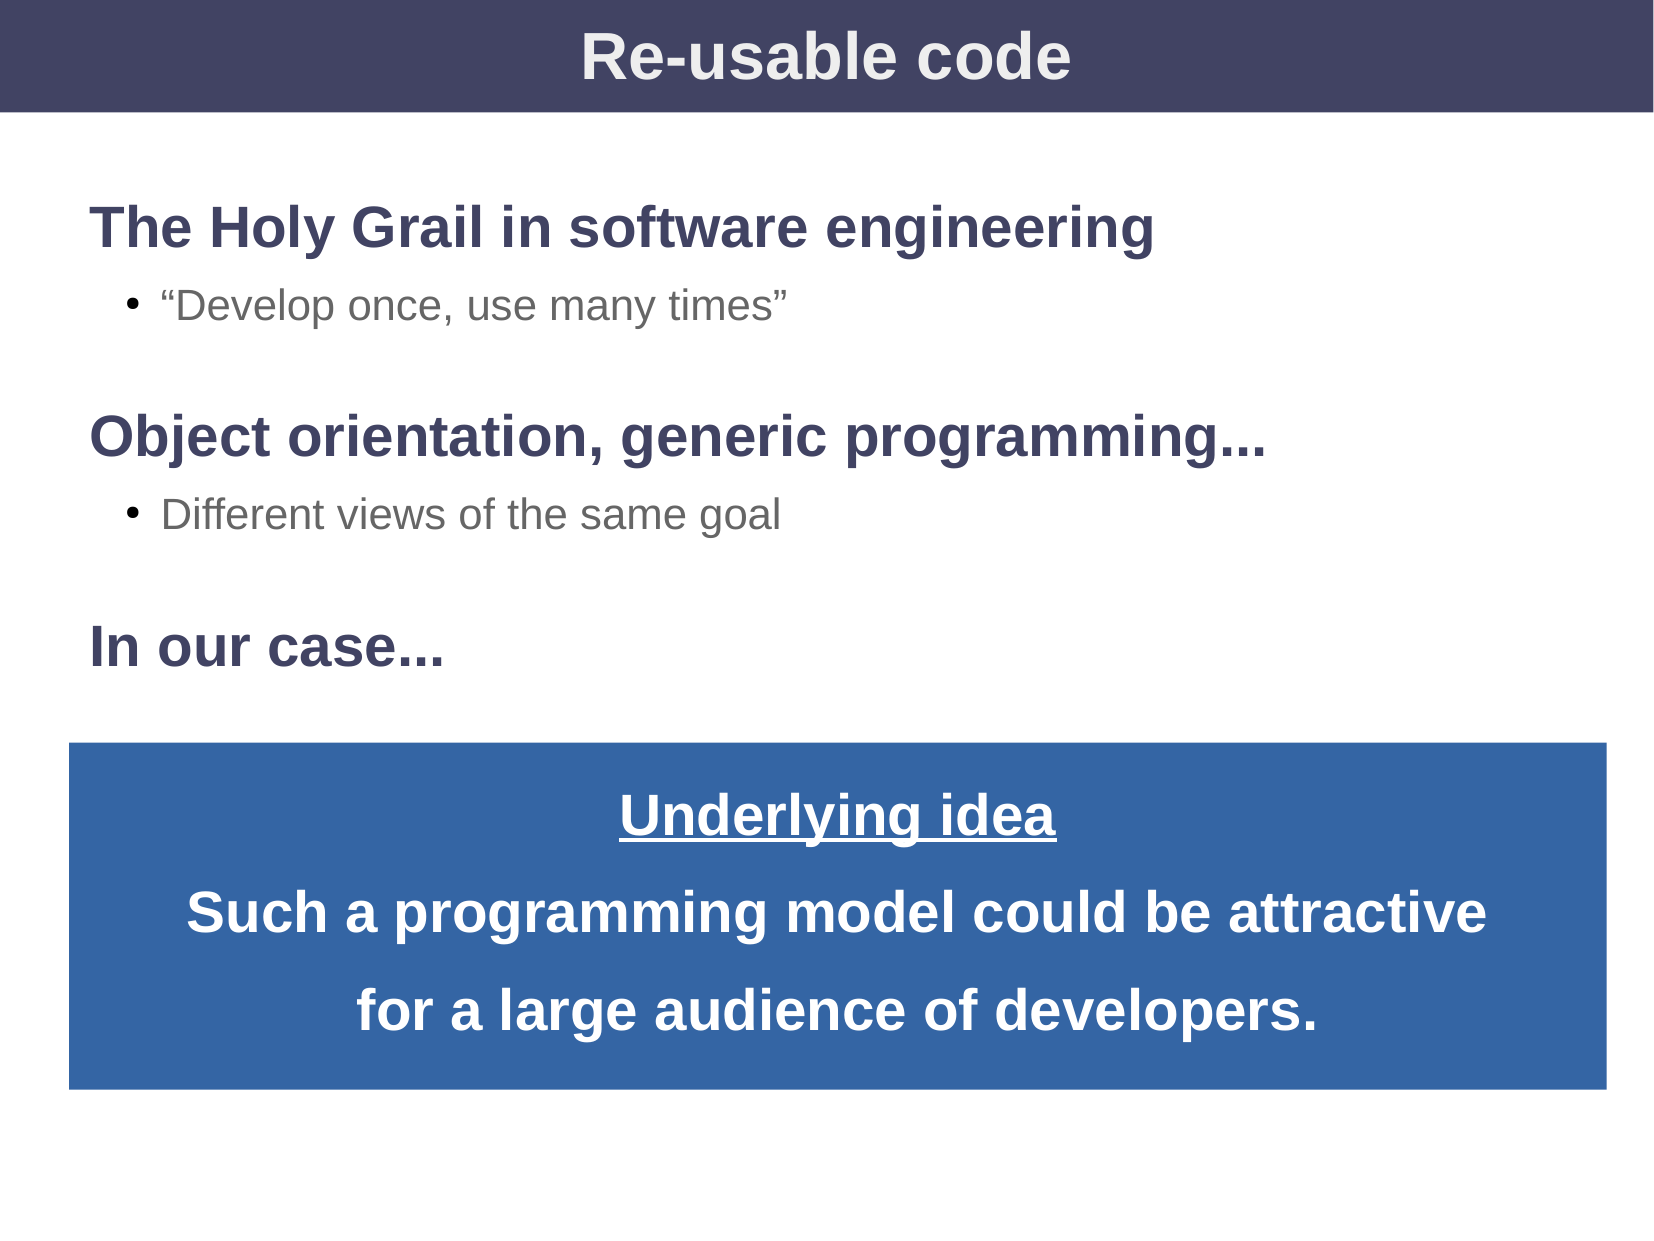

Re-usable code
The Holy Grail in software engineering
“Develop once, use many times”
Object orientation, generic programming...
Different views of the same goal
In our case...
Underlying idea
Such a programming model could be attractive
for a large audience of developers.